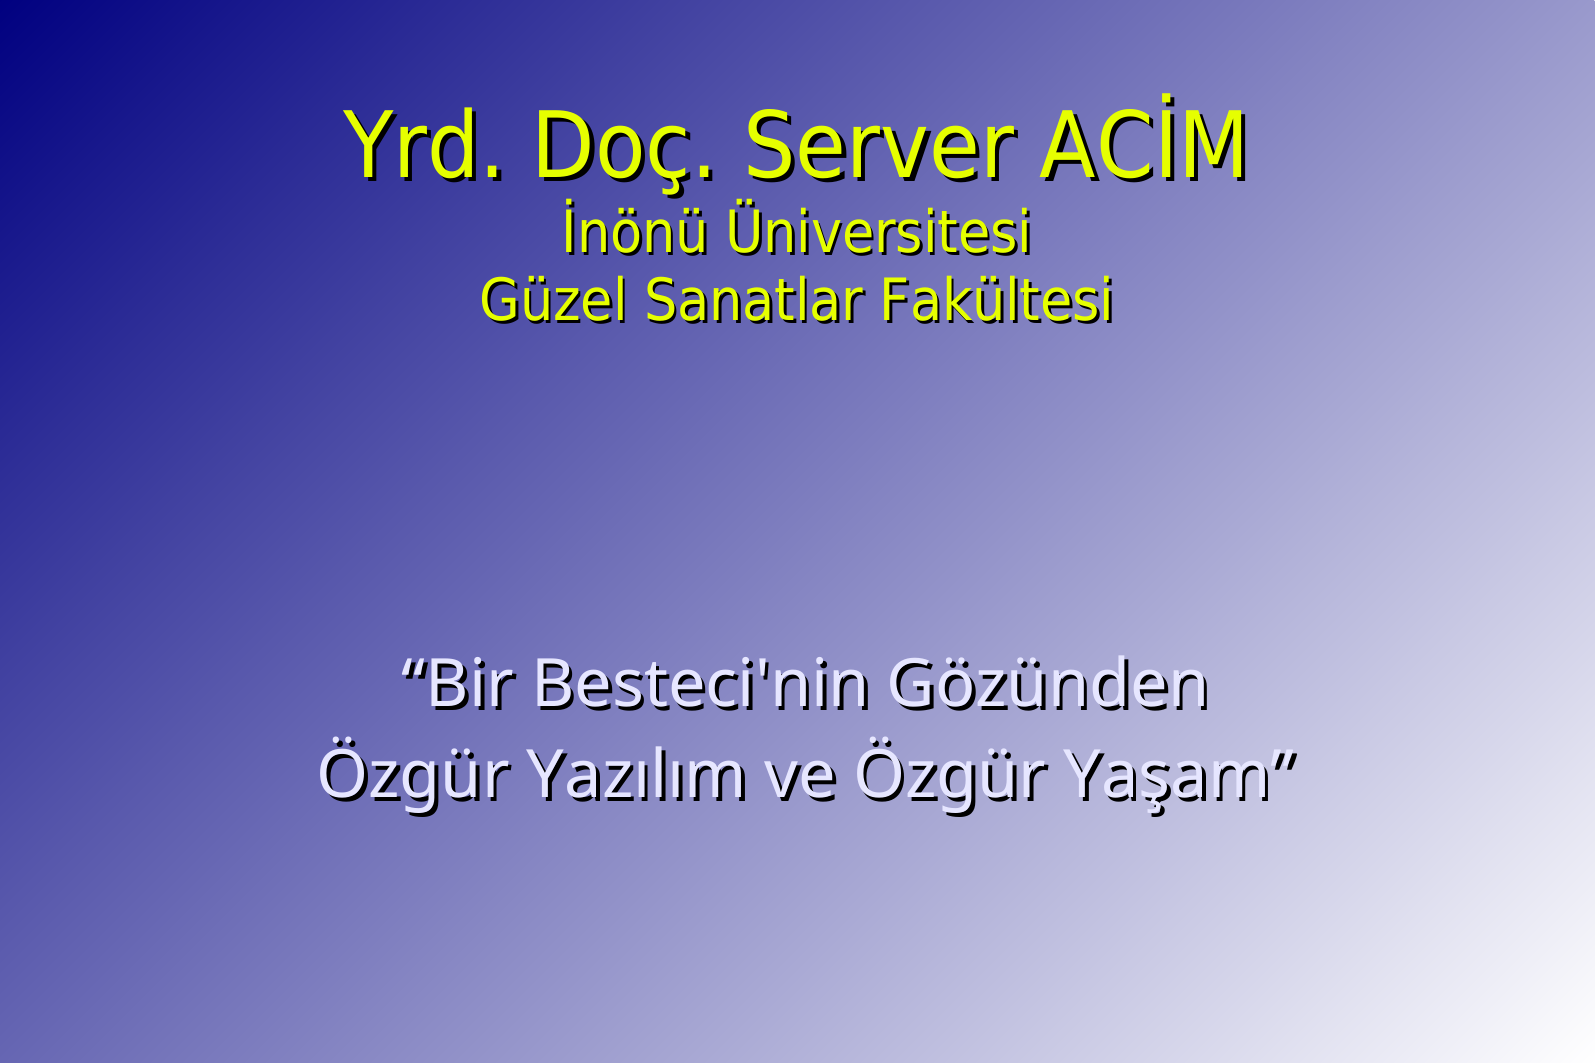

# Yrd. Doç. Server ACİM İnönü Üniversitesi Güzel Sanatlar Fakültesi
“Bir Besteci'nin Gözünden
Özgür Yazılım ve Özgür Yaşam”